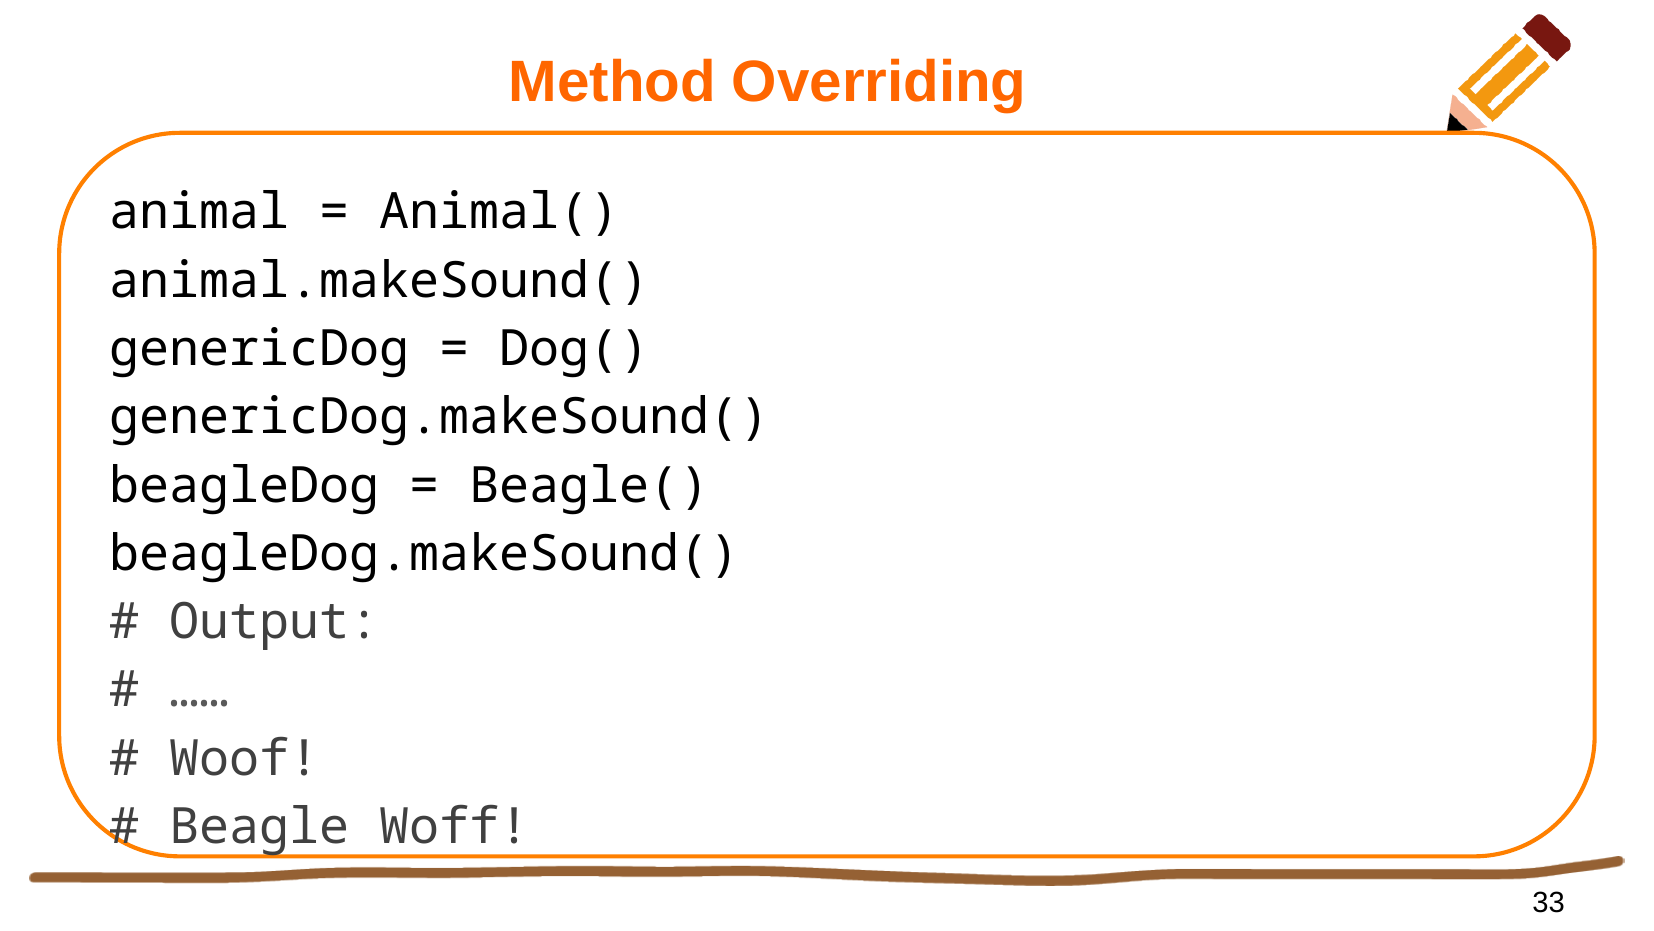

# Method Overriding
animal = Animal()
animal.makeSound()
genericDog = Dog()
genericDog.makeSound()
beagleDog = Beagle()
beagleDog.makeSound()
# Output:
# ……
# Woof!
# Beagle Woff!
33